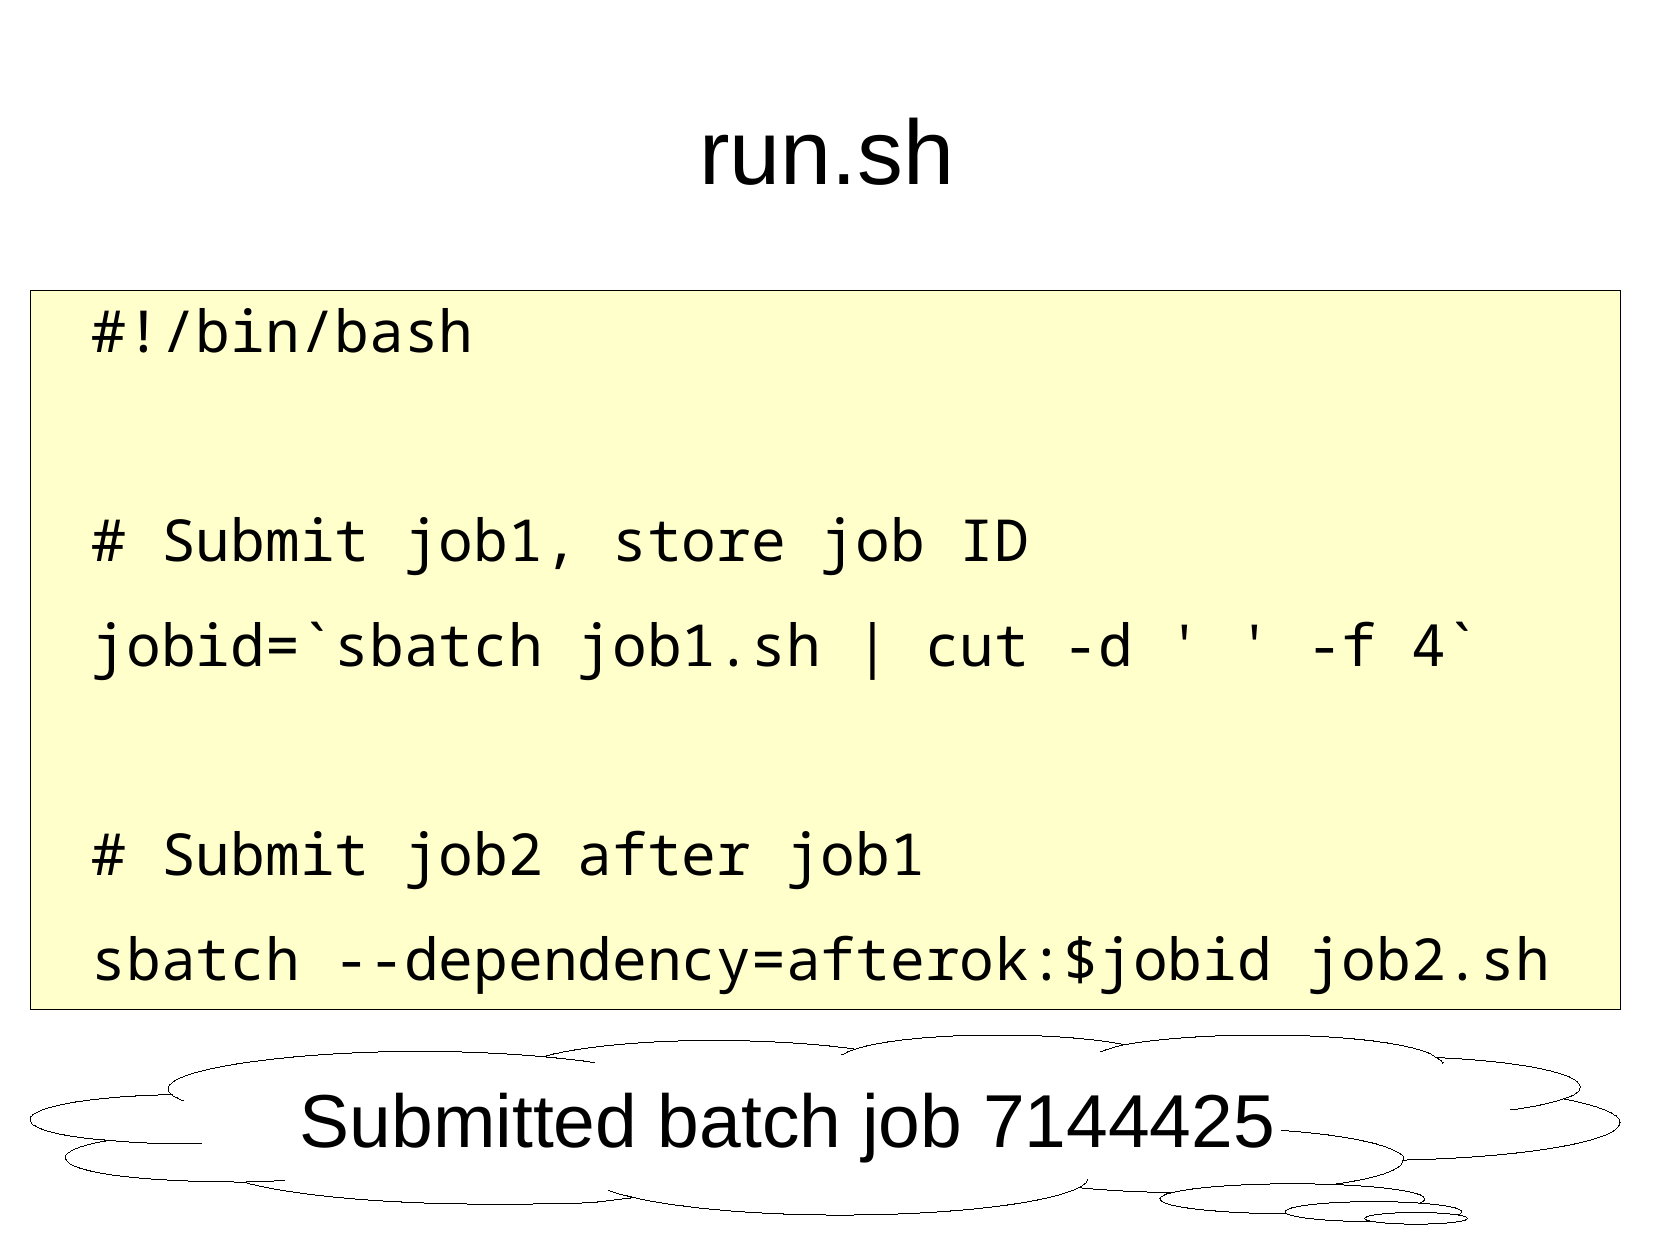

# run.sh
#!/bin/bash
# Submit job1, store job ID
jobid=`sbatch job1.sh | cut -d ' ' -f 4`
# Submit job2 after job1
sbatch --dependency=afterok:$jobid job2.sh
Submitted batch job 7144425